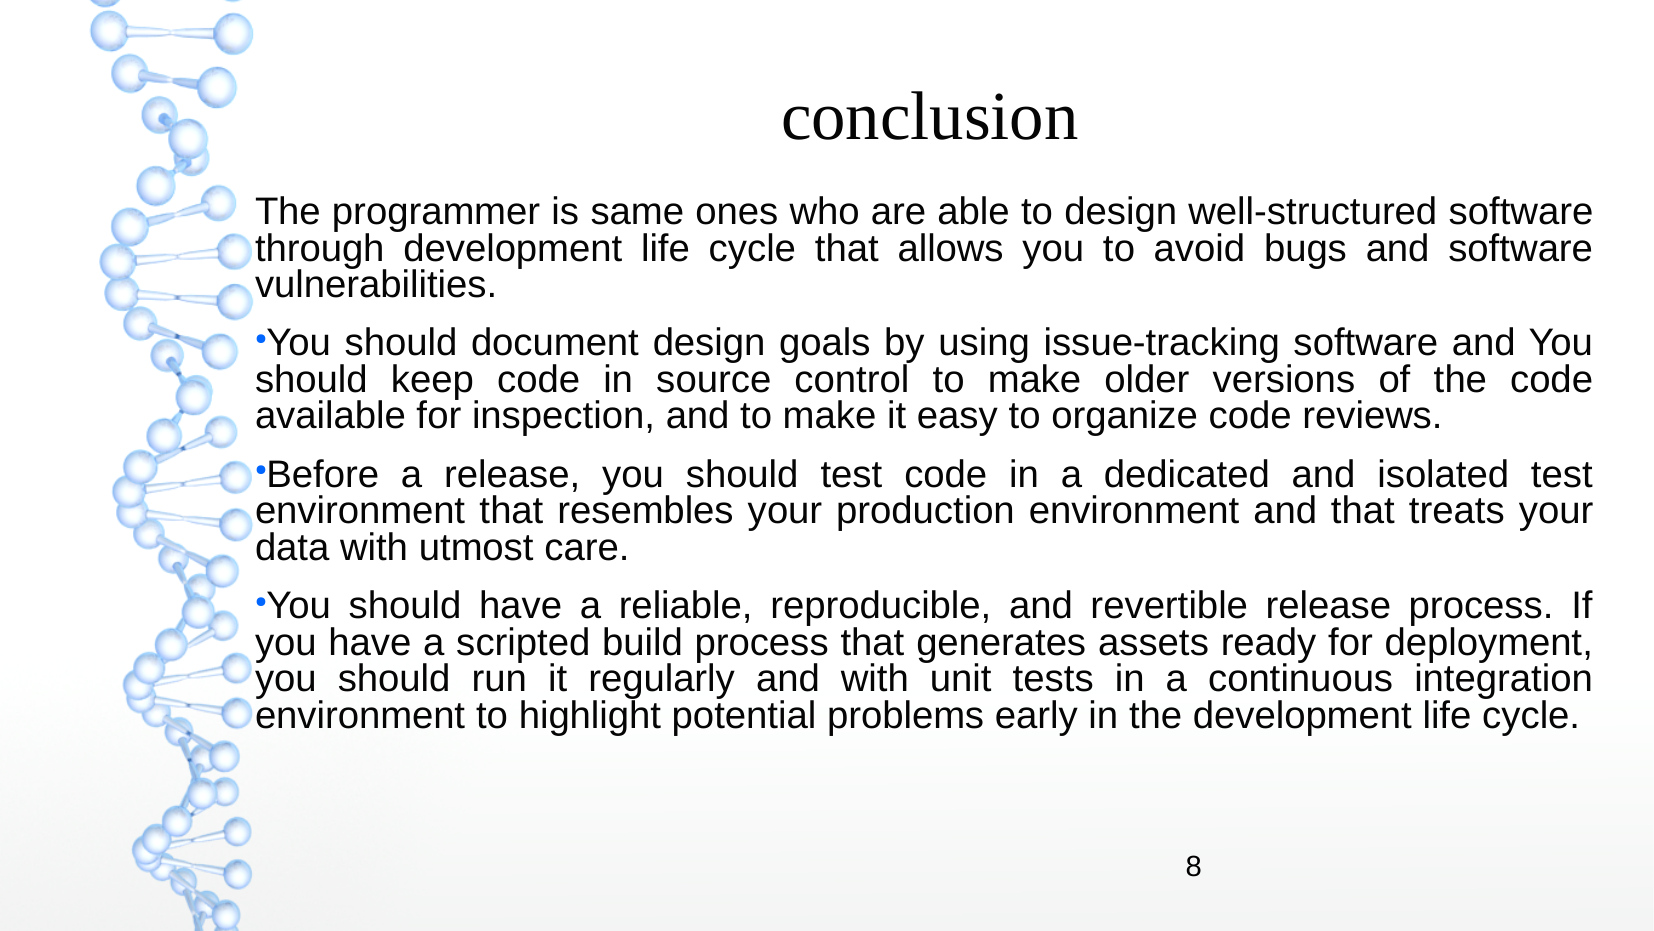

# conclusion
The programmer is same ones who are able to design well-structured software through development life cycle that allows you to avoid bugs and software vulnerabilities.
You should document design goals by using issue-tracking software and You should keep code in source control to make older versions of the code available for inspection, and to make it easy to organize code reviews.
Before a release, you should test code in a dedicated and isolated test environment that resembles your production environment and that treats your data with utmost care.
You should have a reliable, reproducible, and revertible release process. If you have a scripted build process that generates assets ready for deployment, you should run it regularly and with unit tests in a continuous integration environment to highlight potential problems early in the development life cycle.